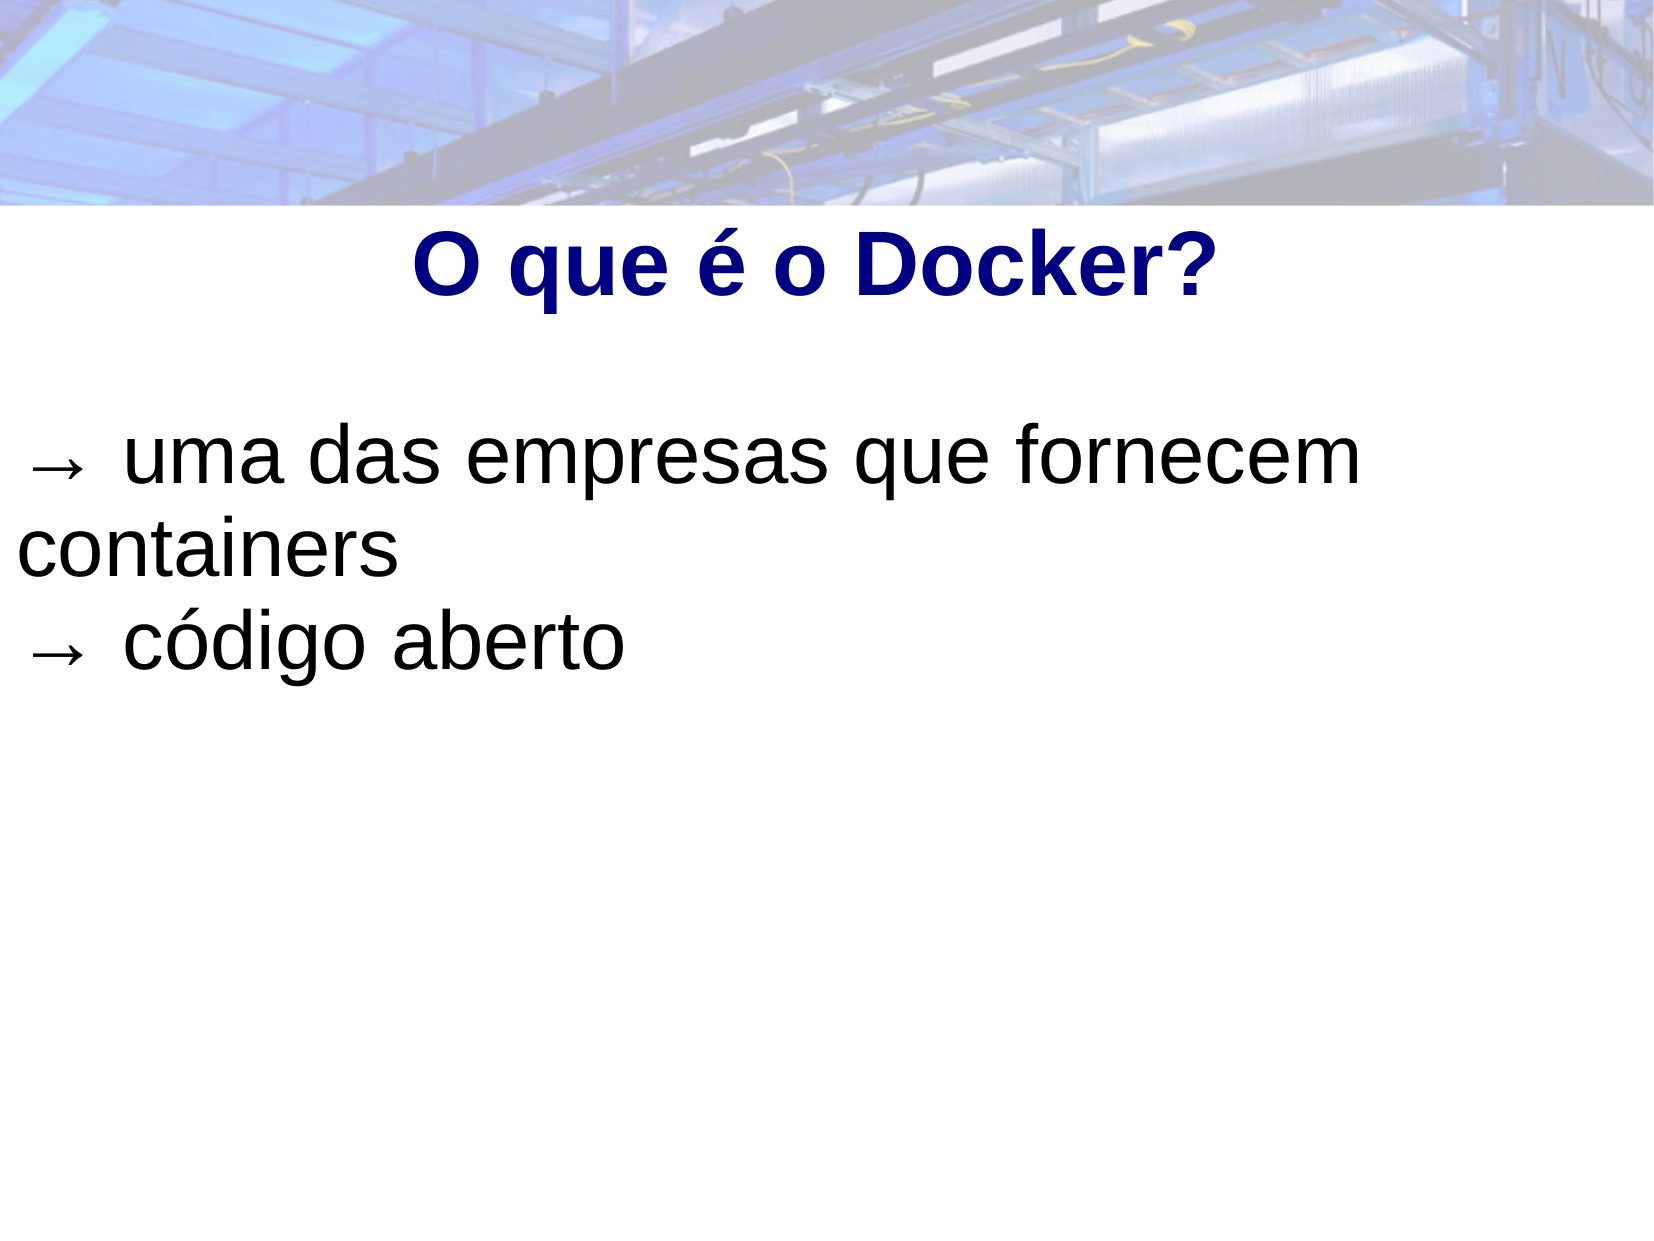

O que é o Docker?
→ uma das empresas que fornecem containers
→ código aberto